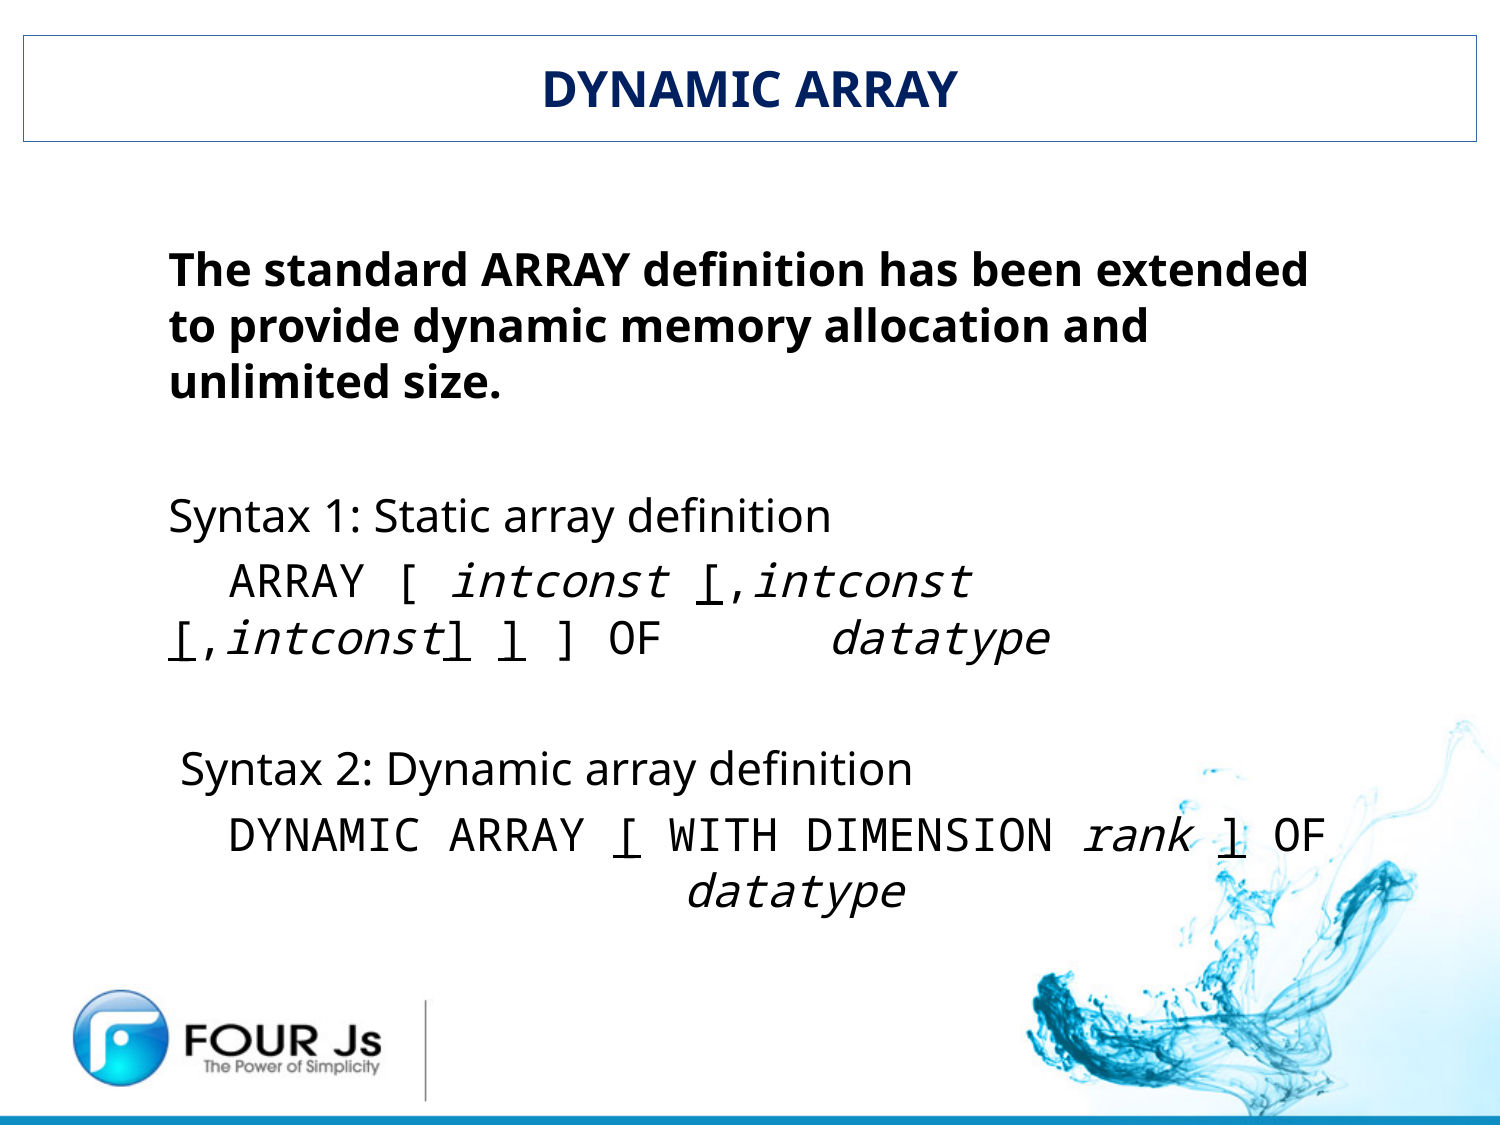

# DYNAMIC ARRAY
The standard ARRAY definition has been extended to provide dynamic memory allocation and unlimited size.
Syntax 1: Static array definition
 ARRAY [ intconst [,intconst [,intconst] ] ] OF datatype
 Syntax 2: Dynamic array definition
 DYNAMIC ARRAY [ WITH DIMENSION rank ] OF 							datatype